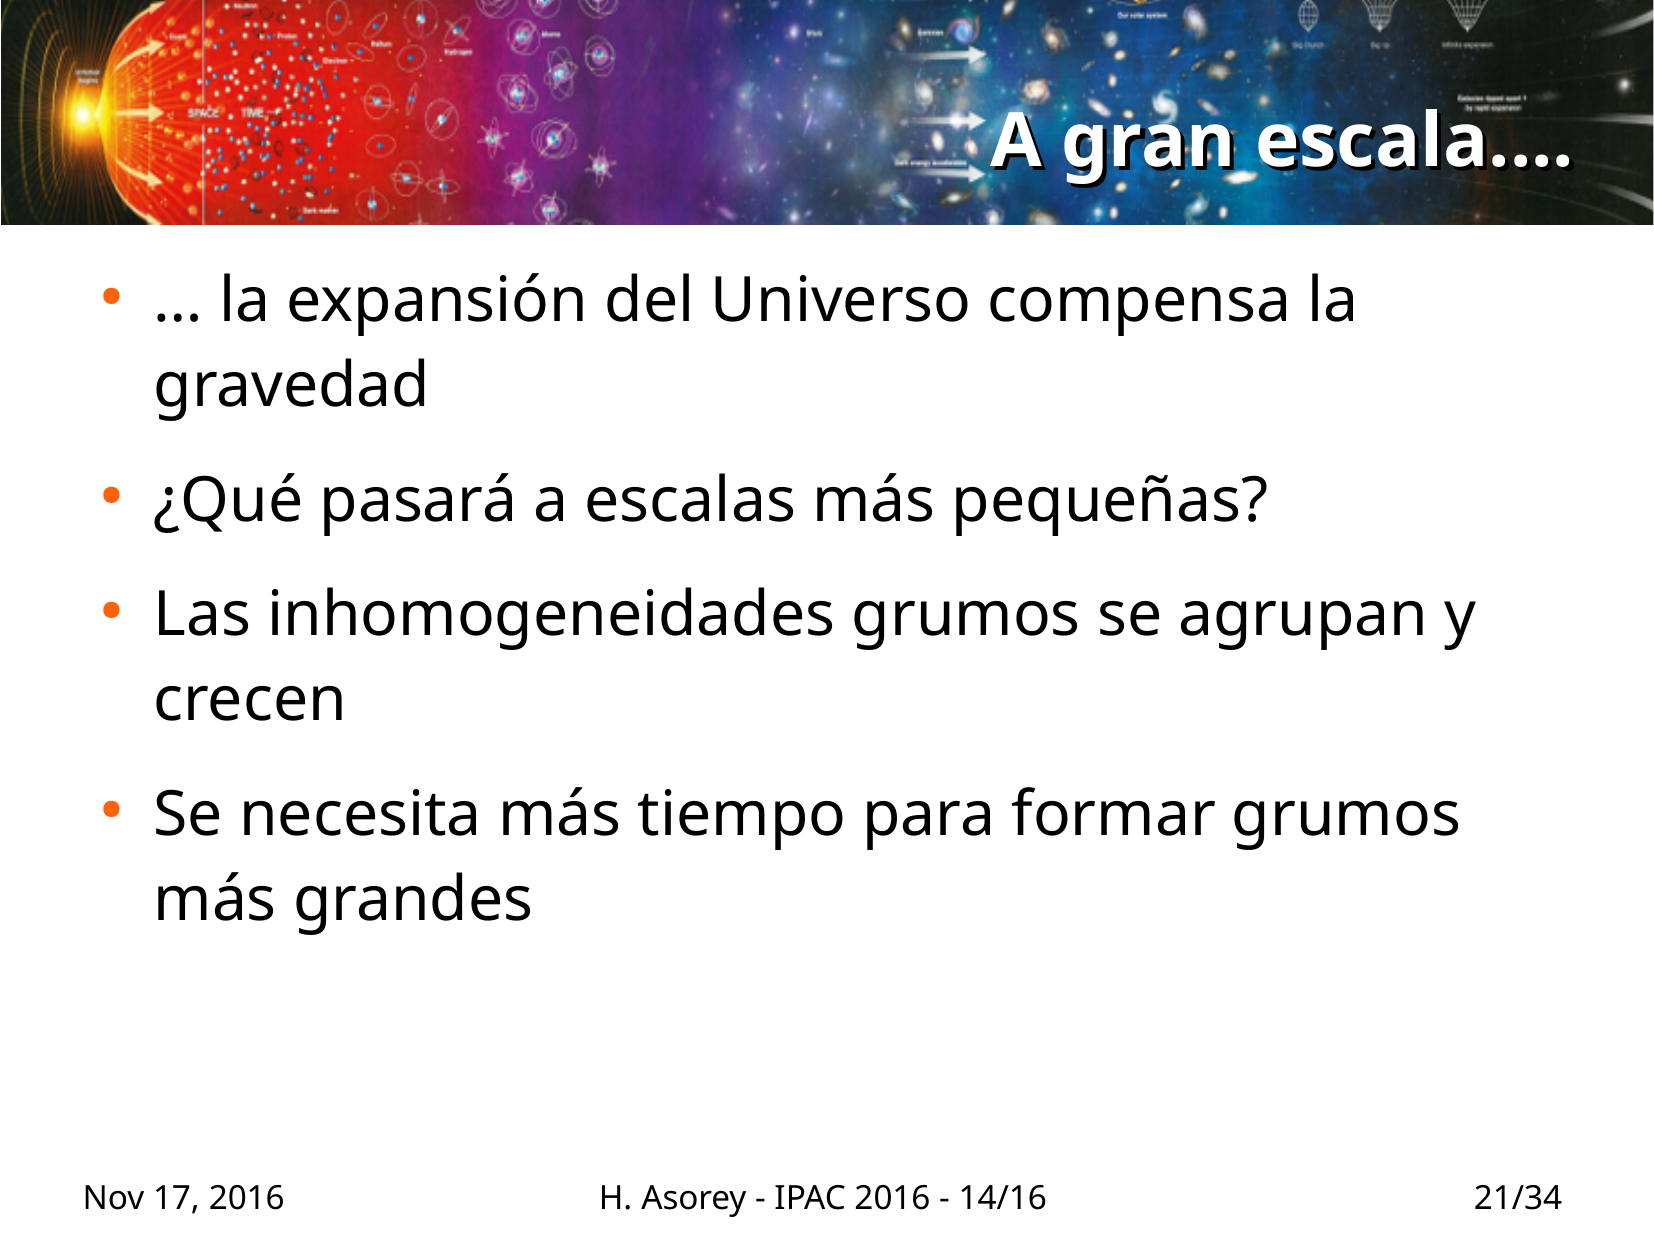

# A gran escala....
… la expansión del Universo compensa la gravedad
¿Qué pasará a escalas más pequeñas?
Las inhomogeneidades grumos se agrupan y crecen
Se necesita más tiempo para formar grumos más grandes
Nov 17, 2016
H. Asorey - IPAC 2016 - 14/16
21